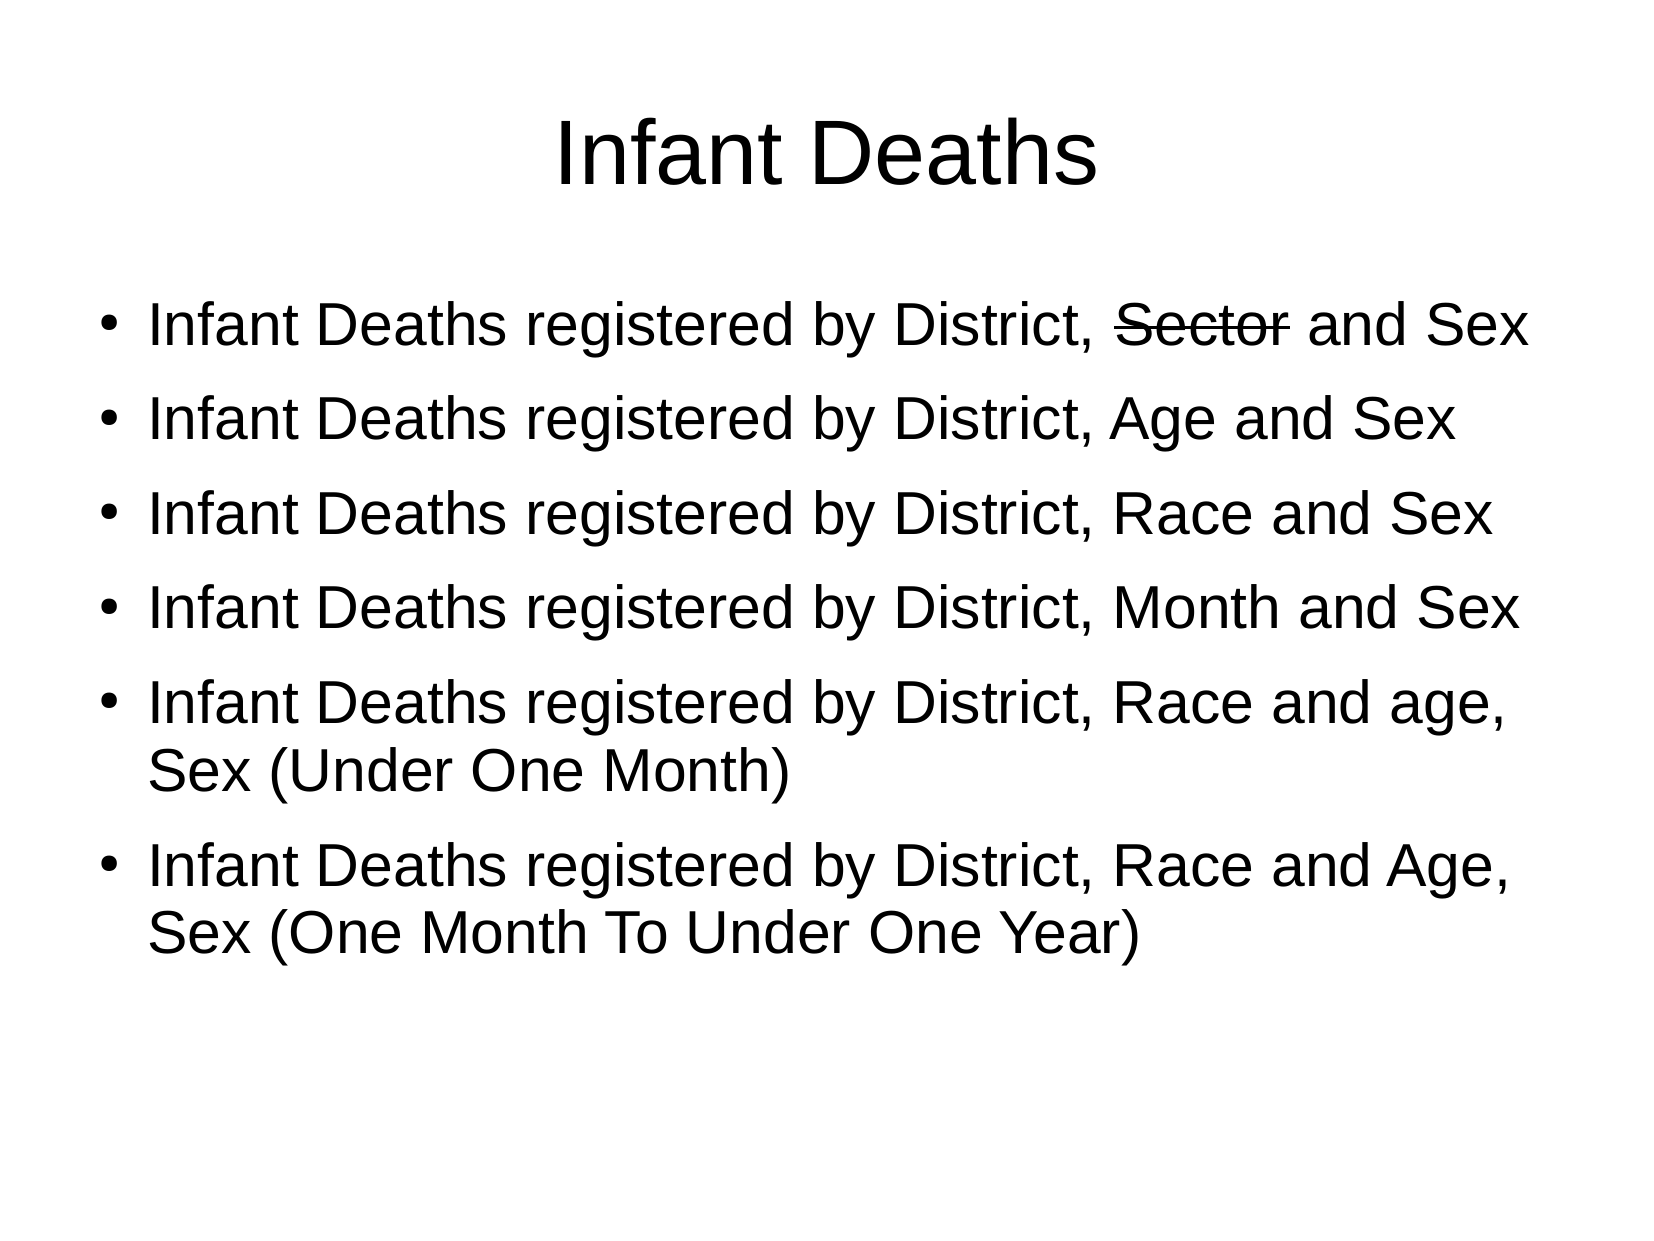

# Infant Deaths
Infant Deaths registered by District, Sector and Sex
Infant Deaths registered by District, Age and Sex
Infant Deaths registered by District, Race and Sex
Infant Deaths registered by District, Month and Sex
Infant Deaths registered by District, Race and age, Sex (Under One Month)
Infant Deaths registered by District, Race and Age, Sex (One Month To Under One Year)